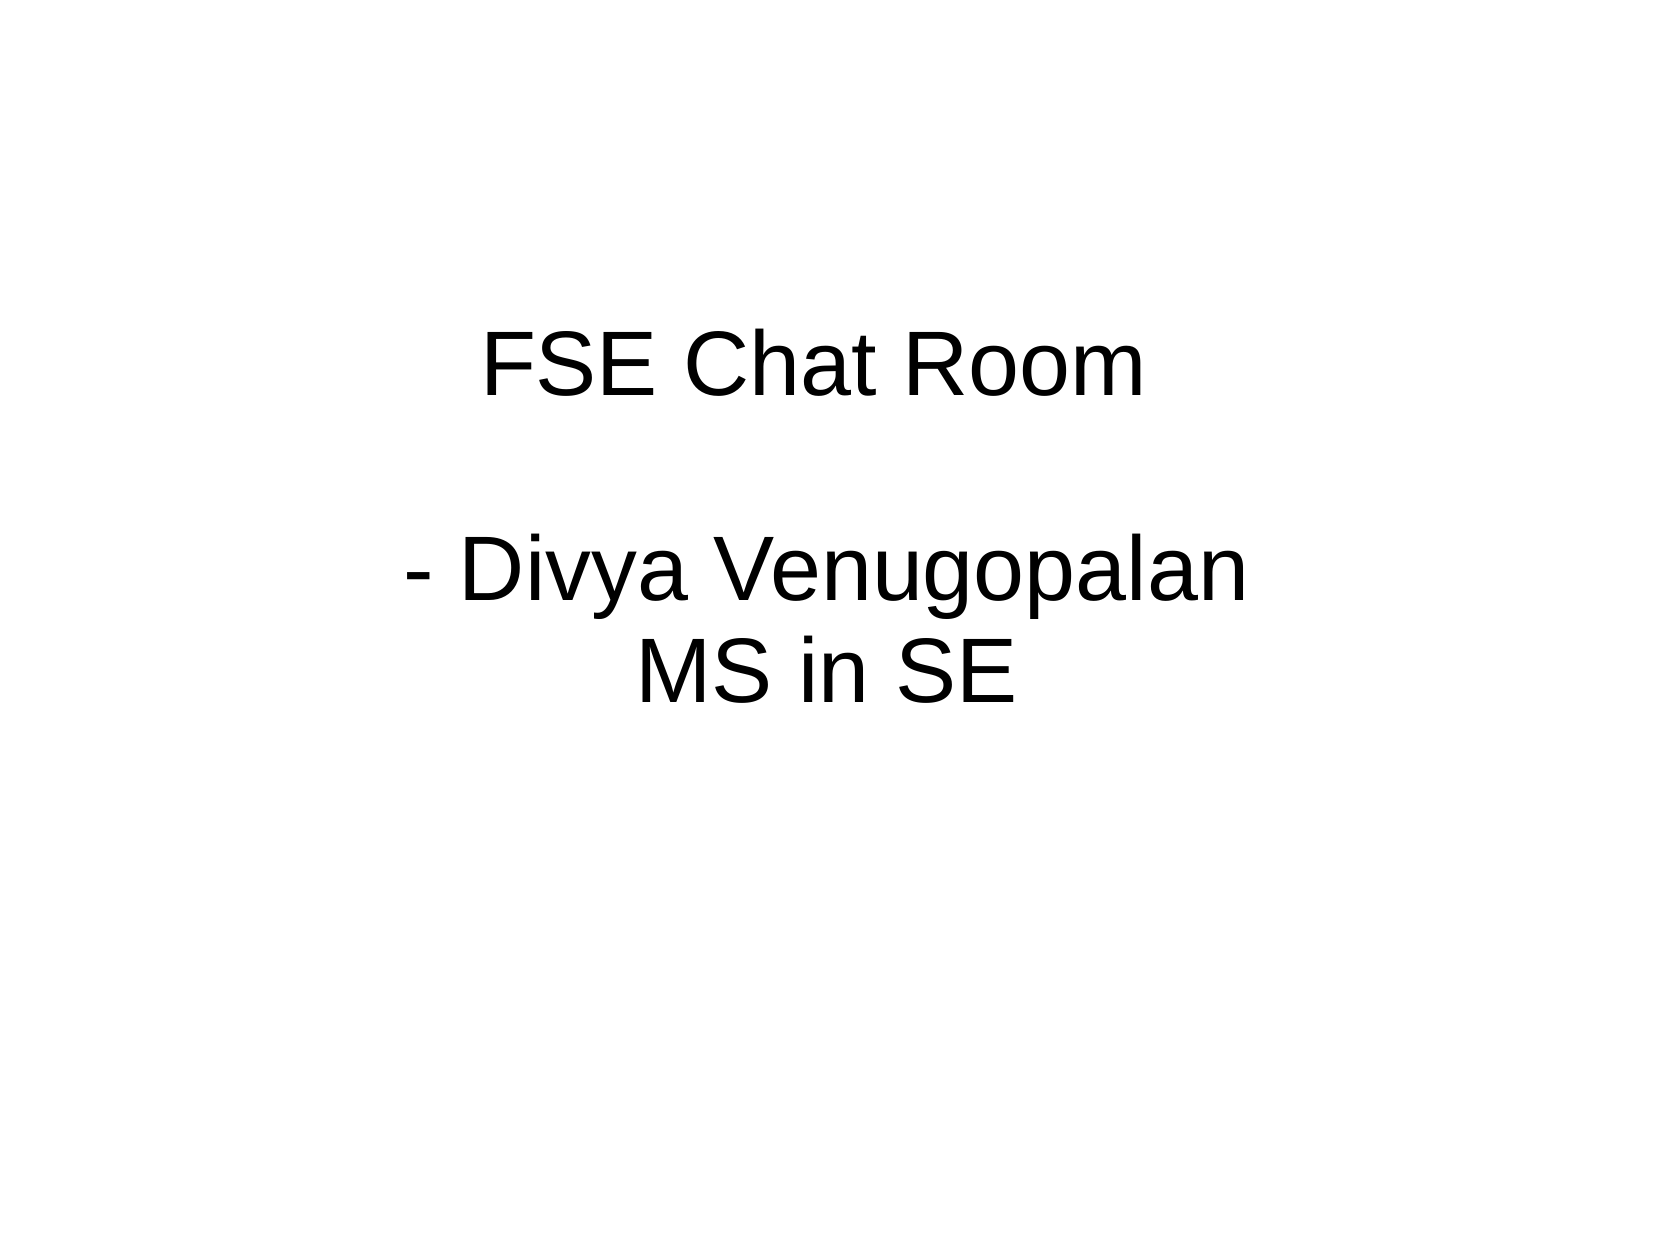

# FSE Chat Room - Divya Venugopalan MS in SE